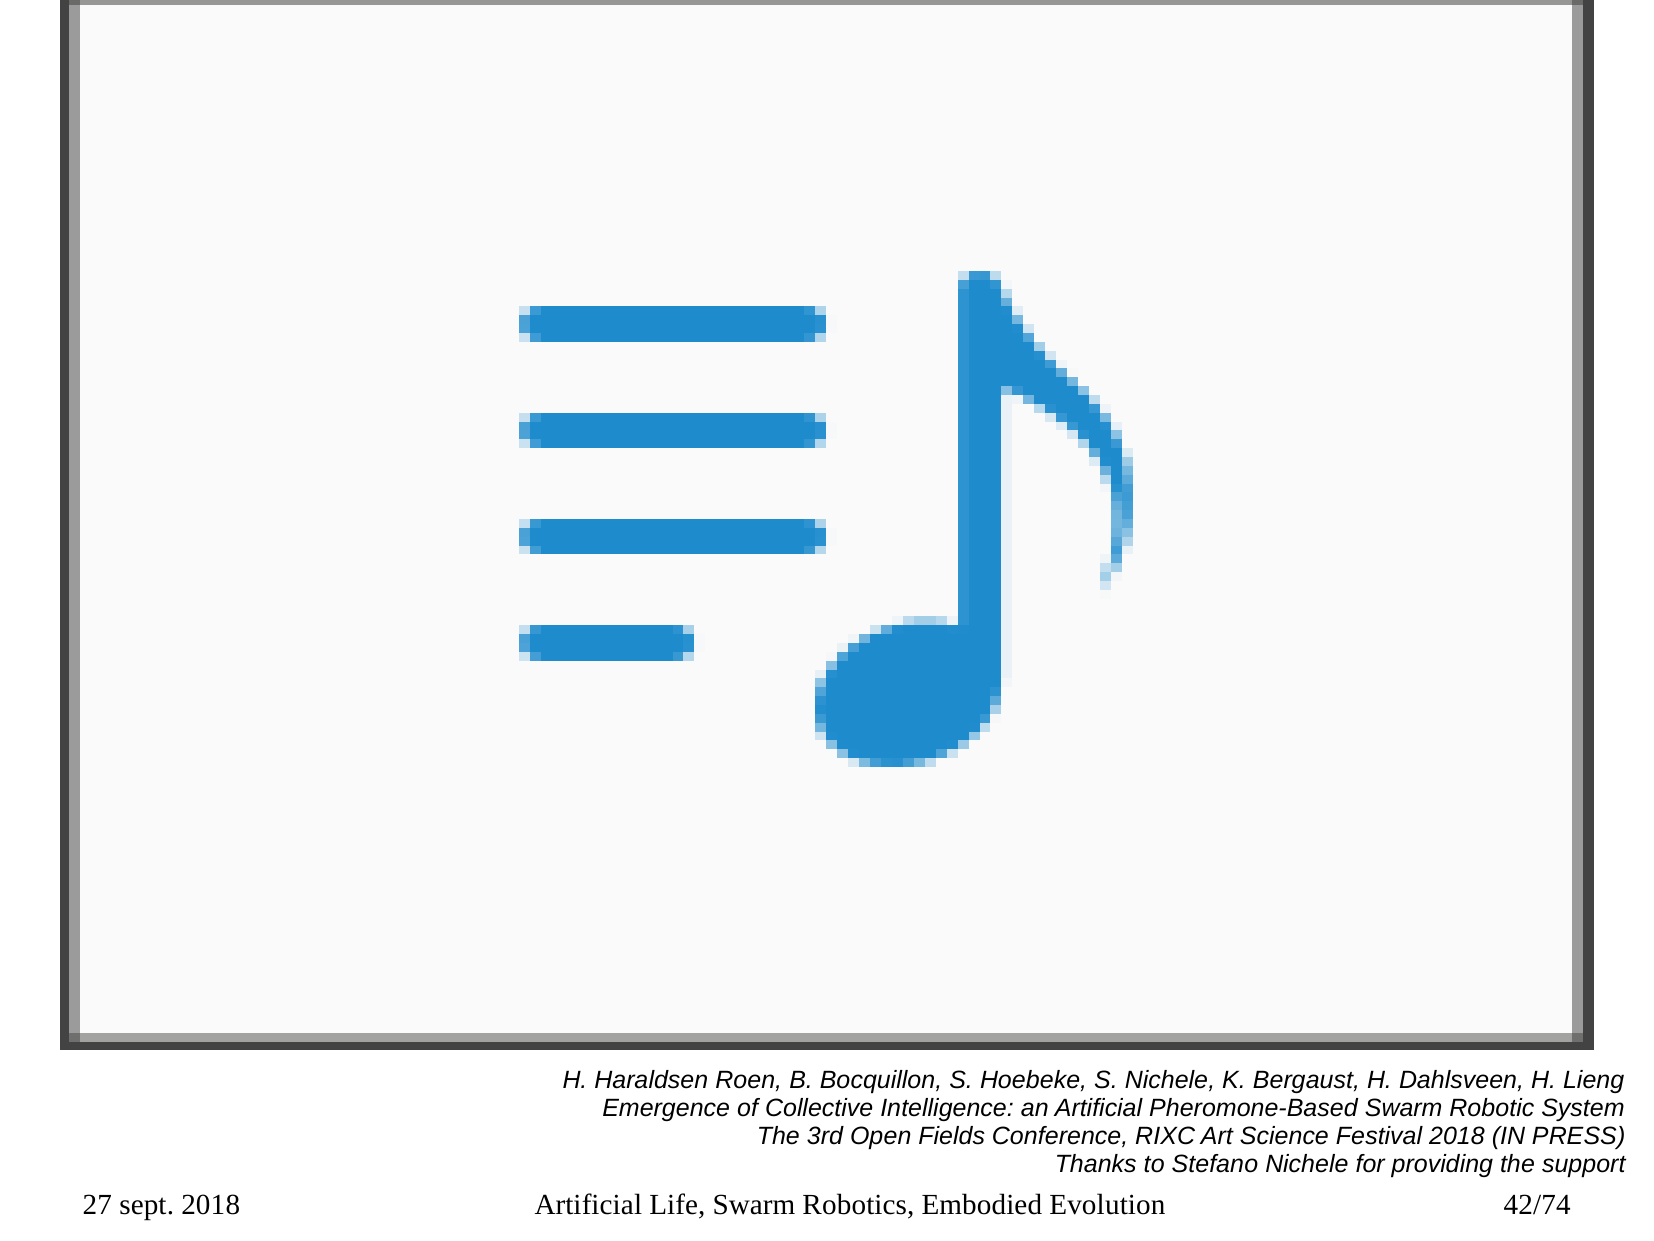

H. Haraldsen Roen, B. Bocquillon, S. Hoebeke, S. Nichele, K. Bergaust, H. Dahlsveen, H. Lieng
Emergence of Collective Intelligence: an Artificial Pheromone-Based Swarm Robotic System
The 3rd Open Fields Conference, RIXC Art Science Festival 2018 (IN PRESS)
Thanks to Stefano Nichele for providing the support
27 sept. 2018
Artificial Life, Swarm Robotics, Embodied Evolution
42